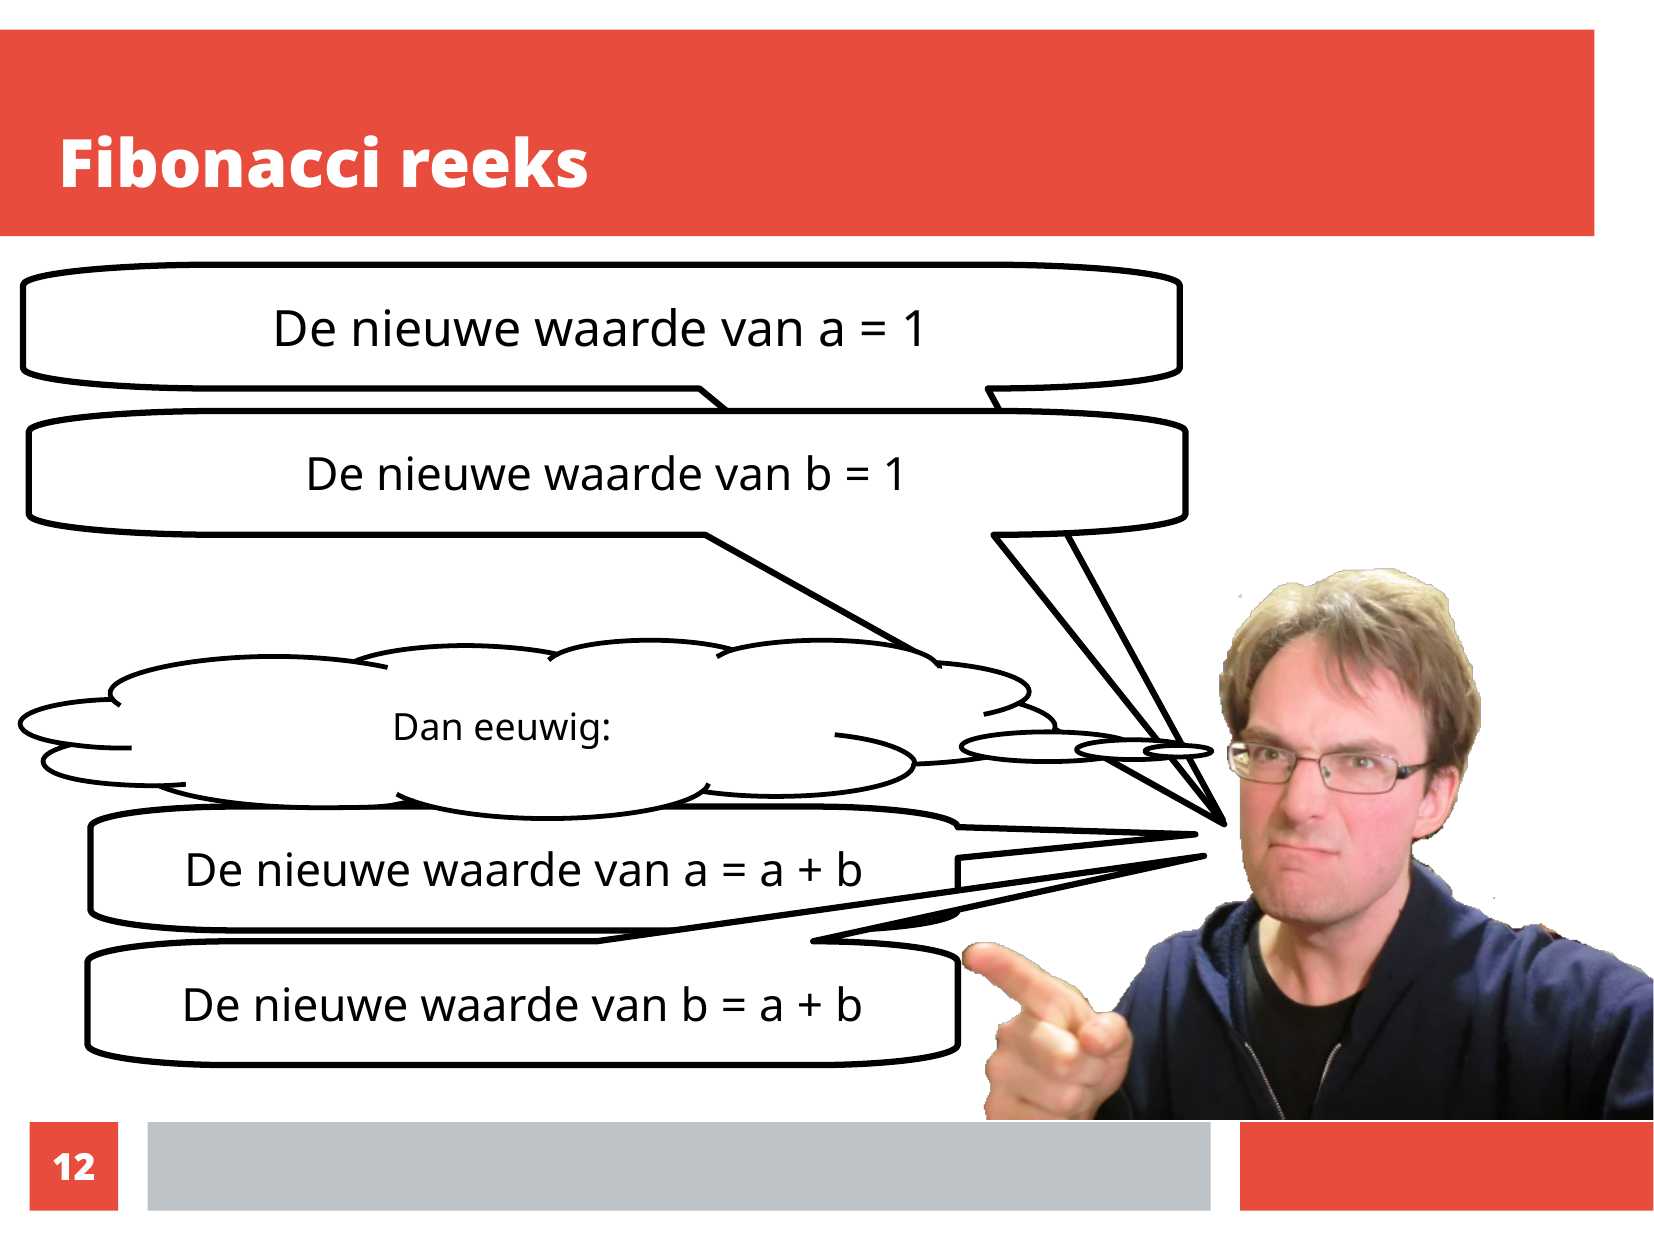

# Fibonacci reeks
De nieuwe waarde van a = 1
De nieuwe waarde van b = 1
Dan eeuwig:
De nieuwe waarde van a = a + b
De nieuwe waarde van b = a + b
12